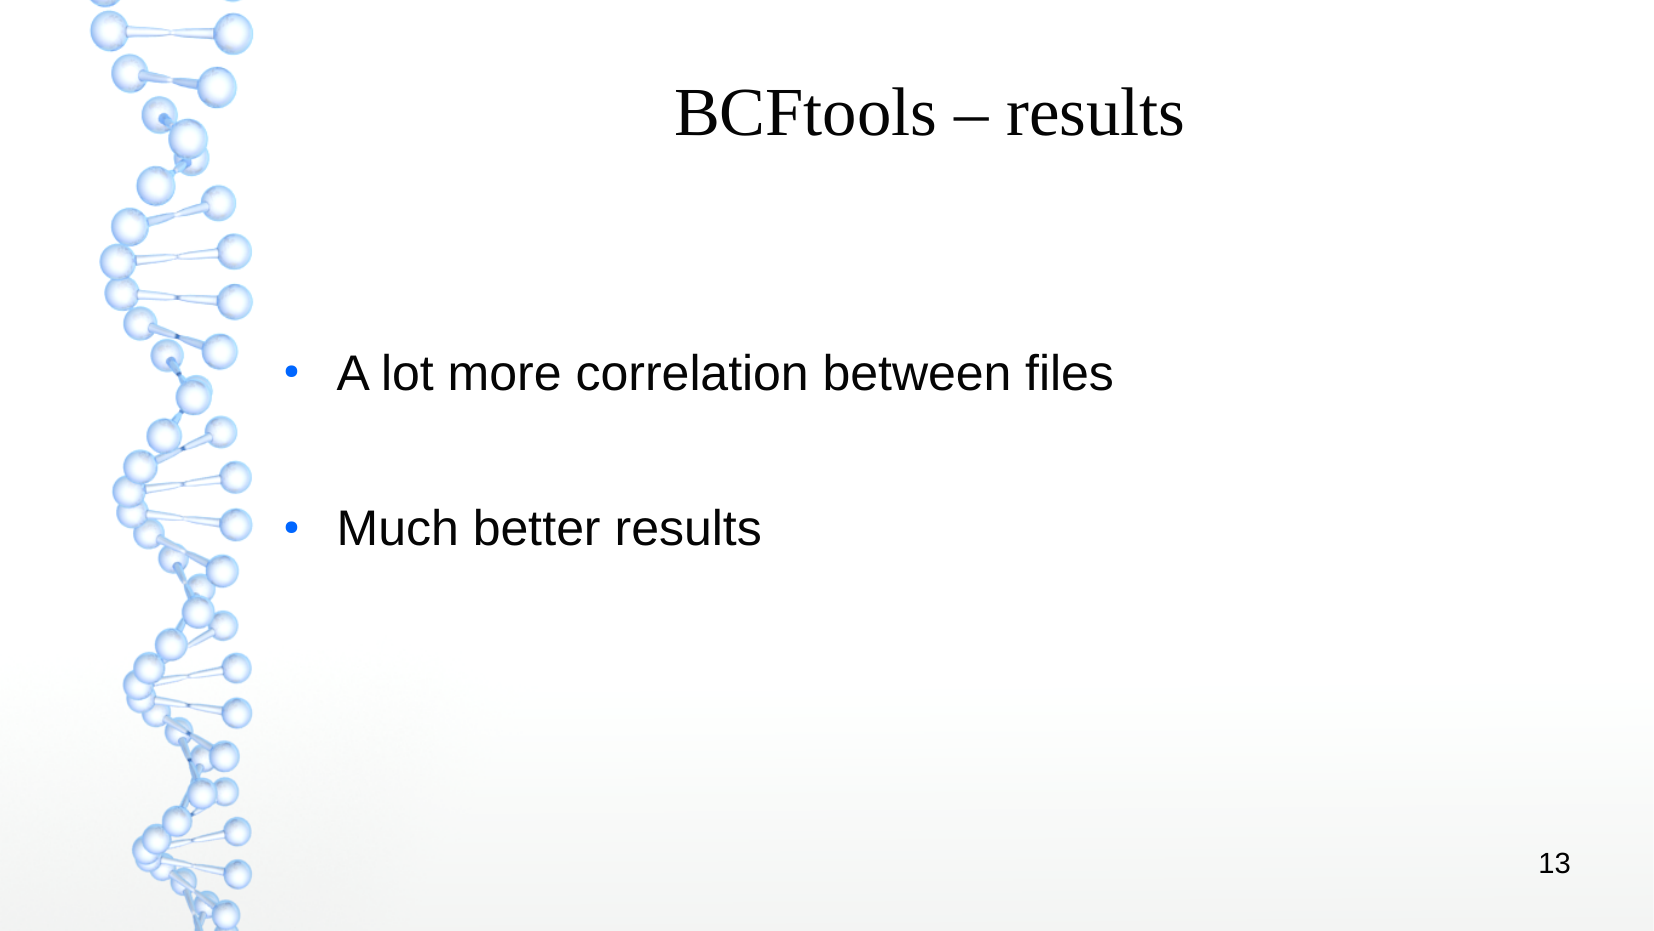

# BCFtools – results
A lot more correlation between files
Much better results
13